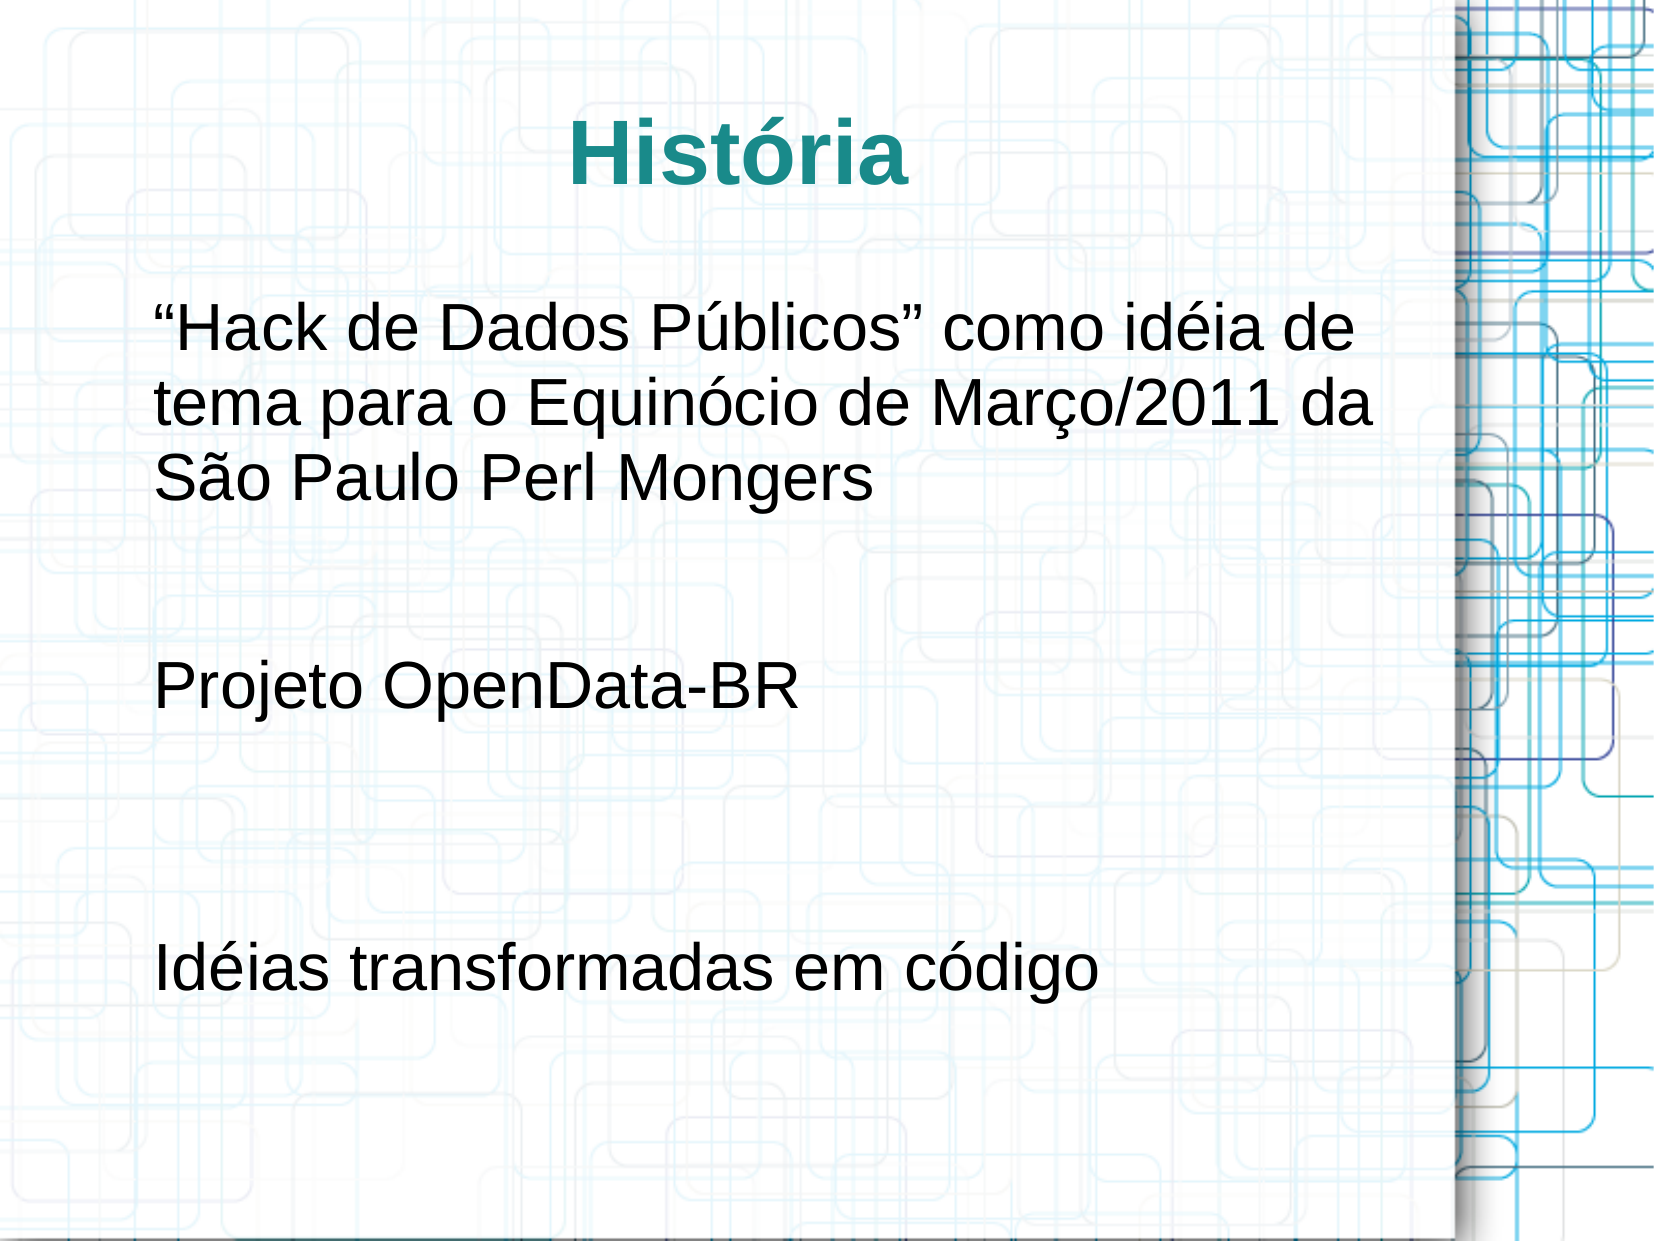

# História
“Hack de Dados Públicos” como idéia de tema para o Equinócio de Março/2011 da São Paulo Perl Mongers
Projeto OpenData-BR
Idéias transformadas em código